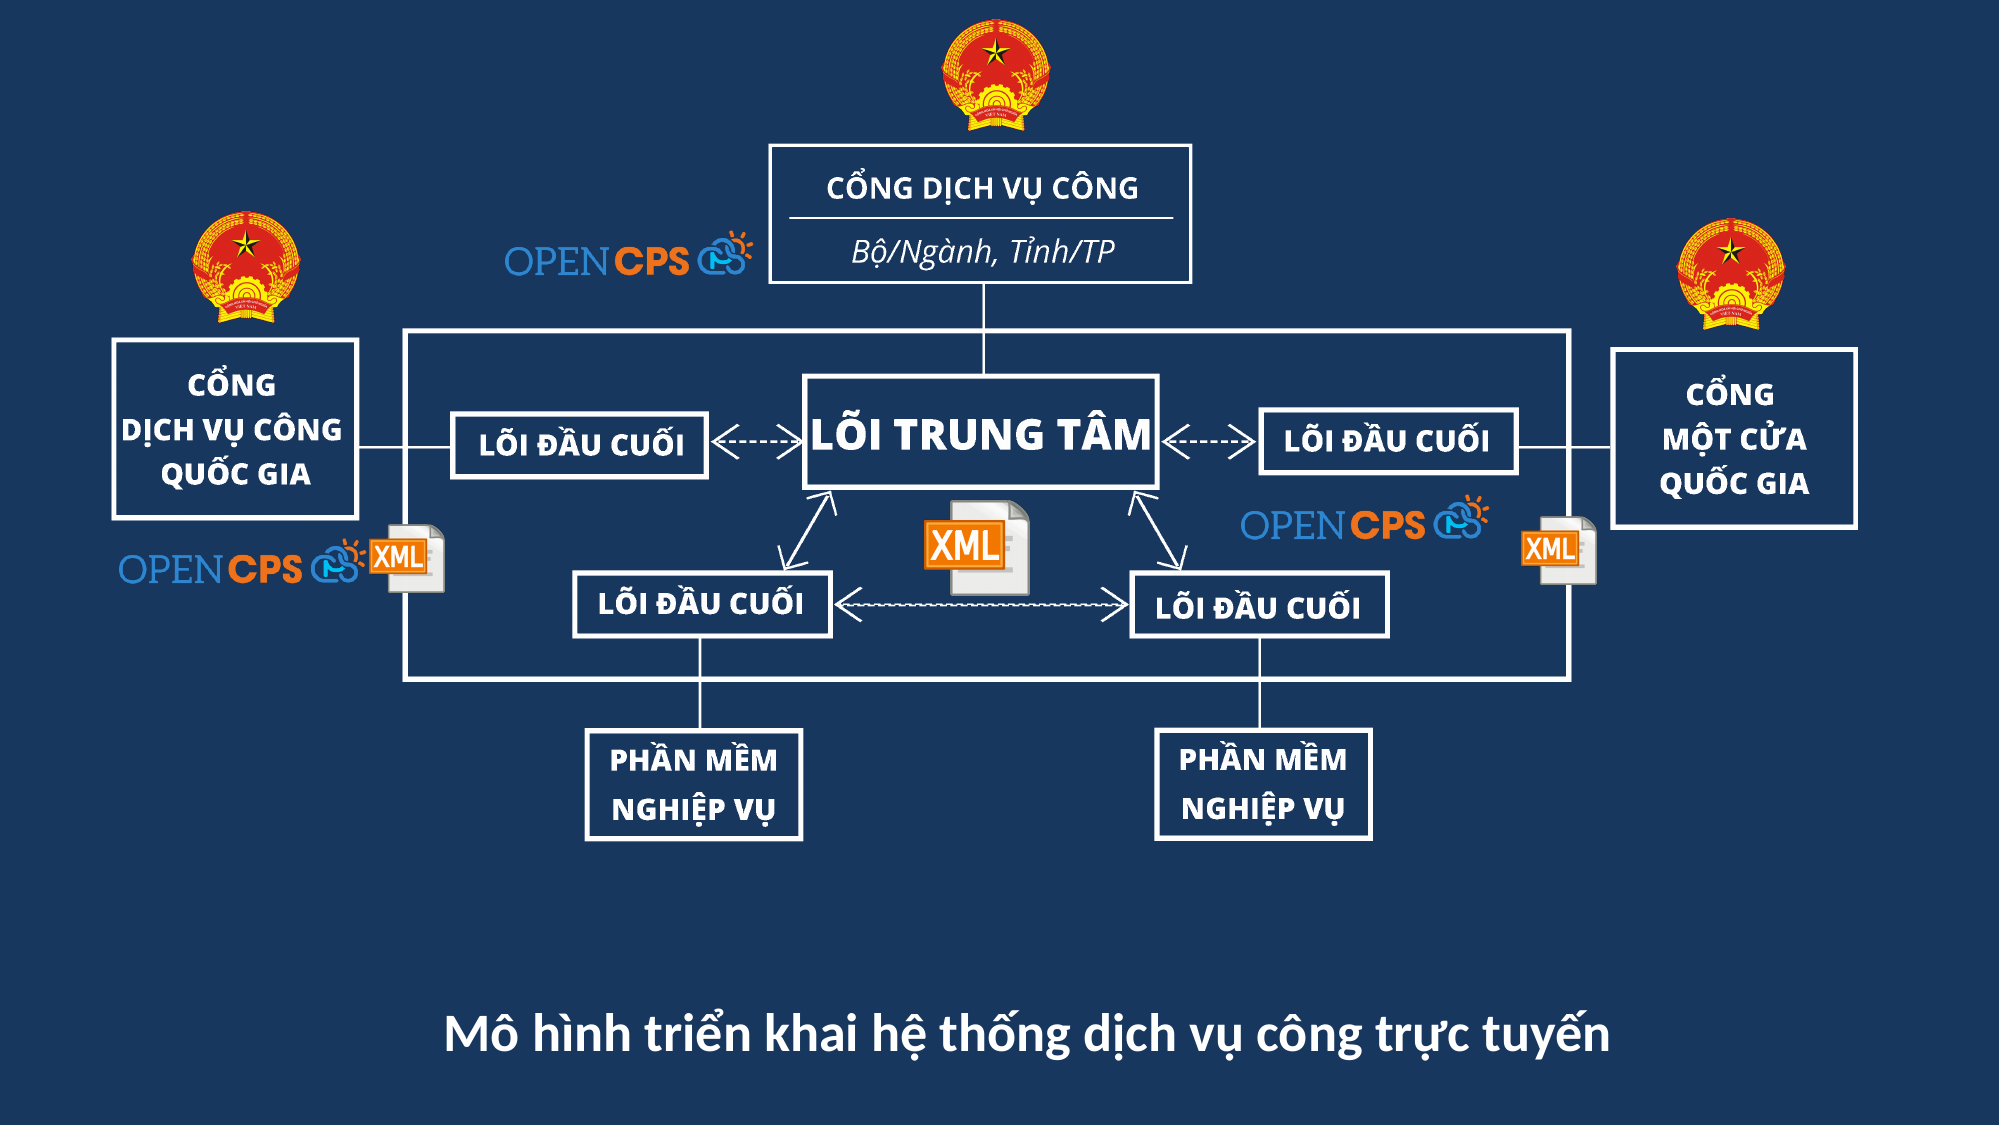

Mô hình triển khai hệ thống dịch vụ công trực tuyến